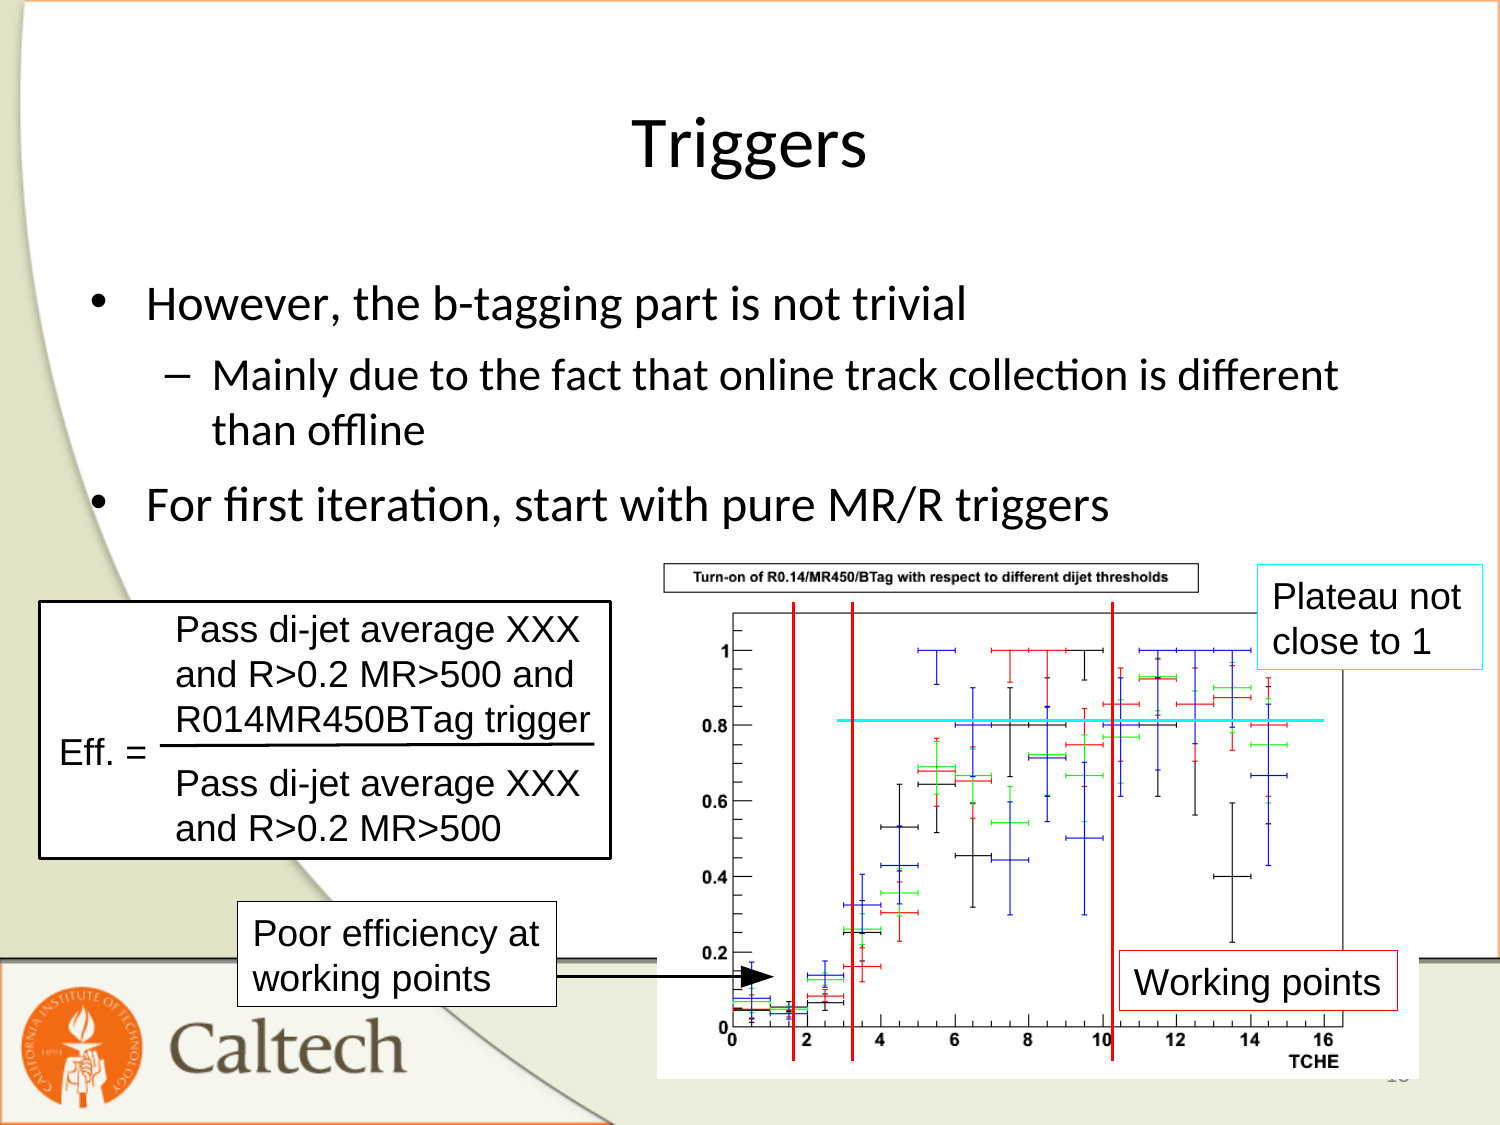

# Triggers
However, the b-tagging part is not trivial
Mainly due to the fact that online track collection is different than offline
For first iteration, start with pure MR/R triggers
Plateau not close to 1
Pass di-jet average XXX and R>0.2 MR>500 and R014MR450BTag trigger
Eff. =
Pass di-jet average XXX and R>0.2 MR>500
Poor efficiency at working points
Working points
13